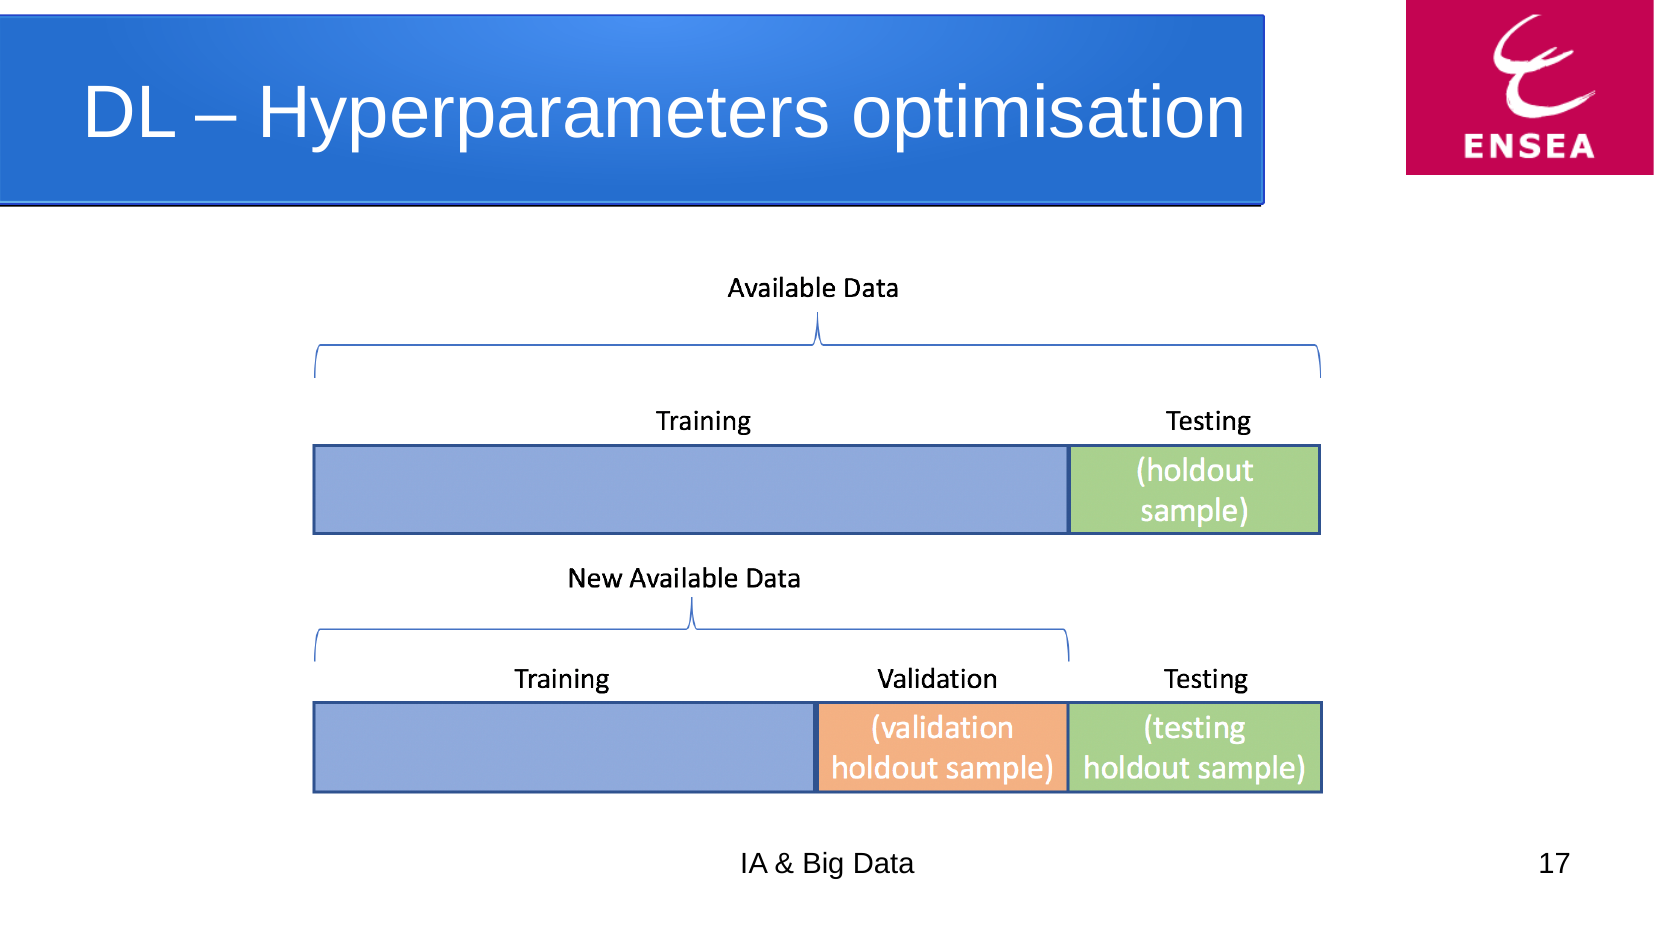

# DL – Hyperparameters optimisation
IA & Big Data
17